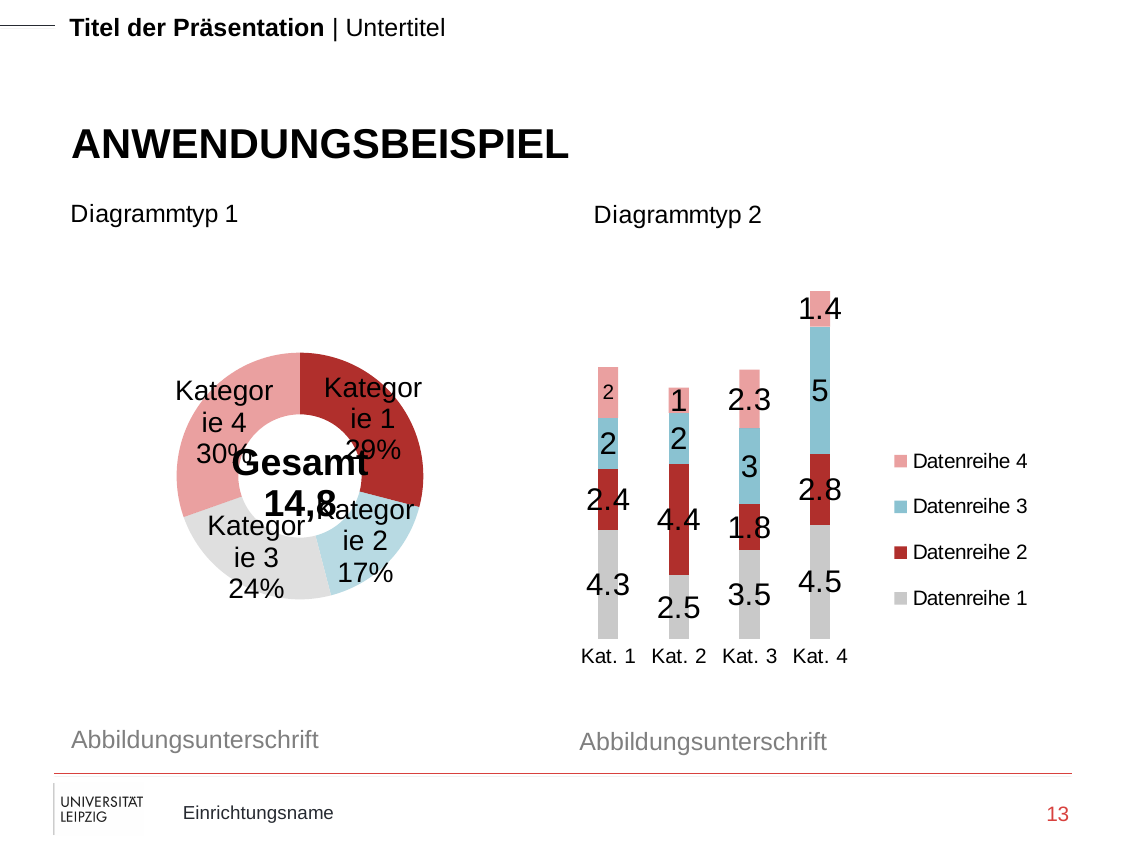

# Anwendungsbeispiel
### Chart: Diagrammtyp 1
| Category | Datenreihe 1 |
|---|---|
| Kategorie 1 | 4.3 |
| Kategorie 2 | 2.5 |
| Kategorie 3 | 3.5 |
| Kategorie 4 | 4.5 |
### Chart: Diagrammtyp 2
| Category | Datenreihe 1 | Datenreihe 2 | Datenreihe 3 | Datenreihe 4 |
|---|---|---|---|---|
| Kat. 1 | 4.3 | 2.4 | 2.0 | 2.0 |
| Kat. 2 | 2.5 | 4.4 | 2.0 | 1.0 |
| Kat. 3 | 3.5 | 1.8 | 3.0 | 2.3 |
| Kat. 4 | 4.5 | 2.8 | 5.0 | 1.4 |Gesamt
14,8
Abbildungsunterschrift
Abbildungsunterschrift